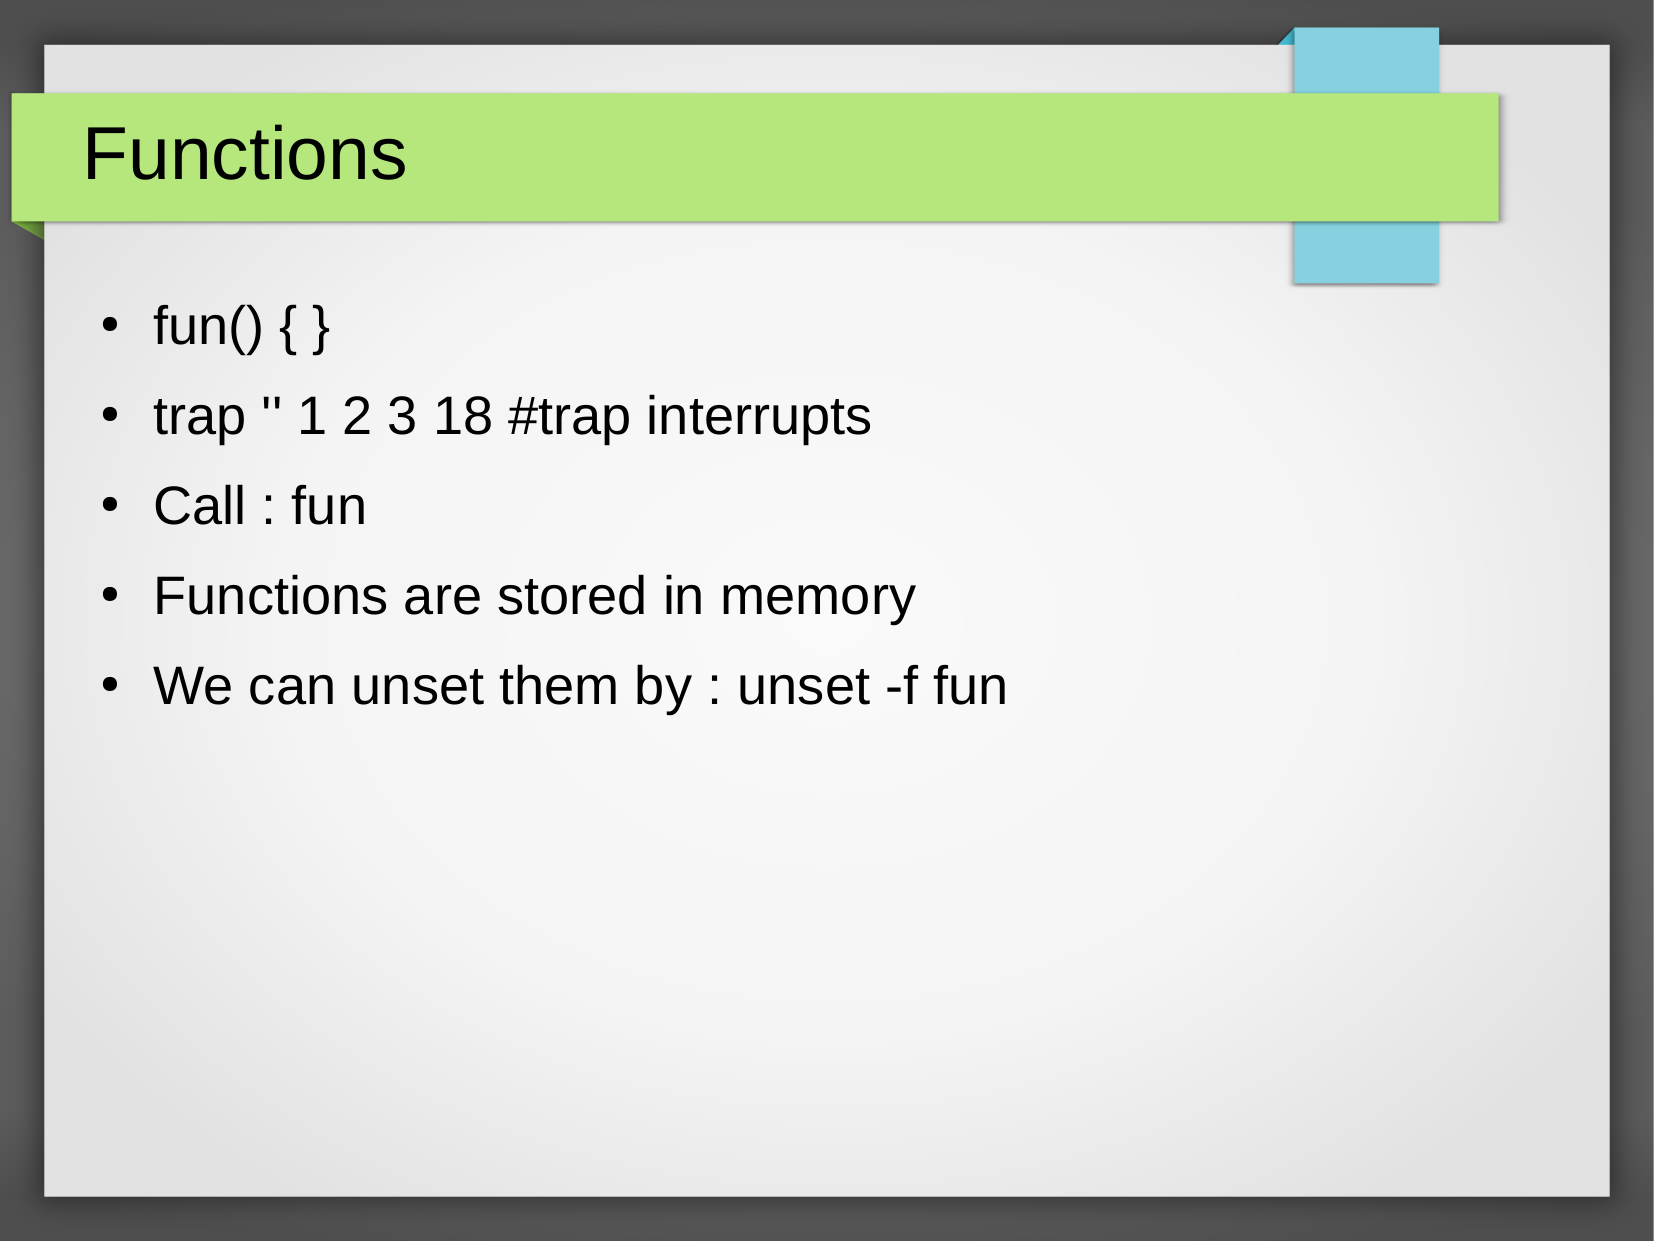

# Functions
fun() { }
trap '' 1 2 3 18 #trap interrupts
Call : fun
Functions are stored in memory
We can unset them by : unset -f fun